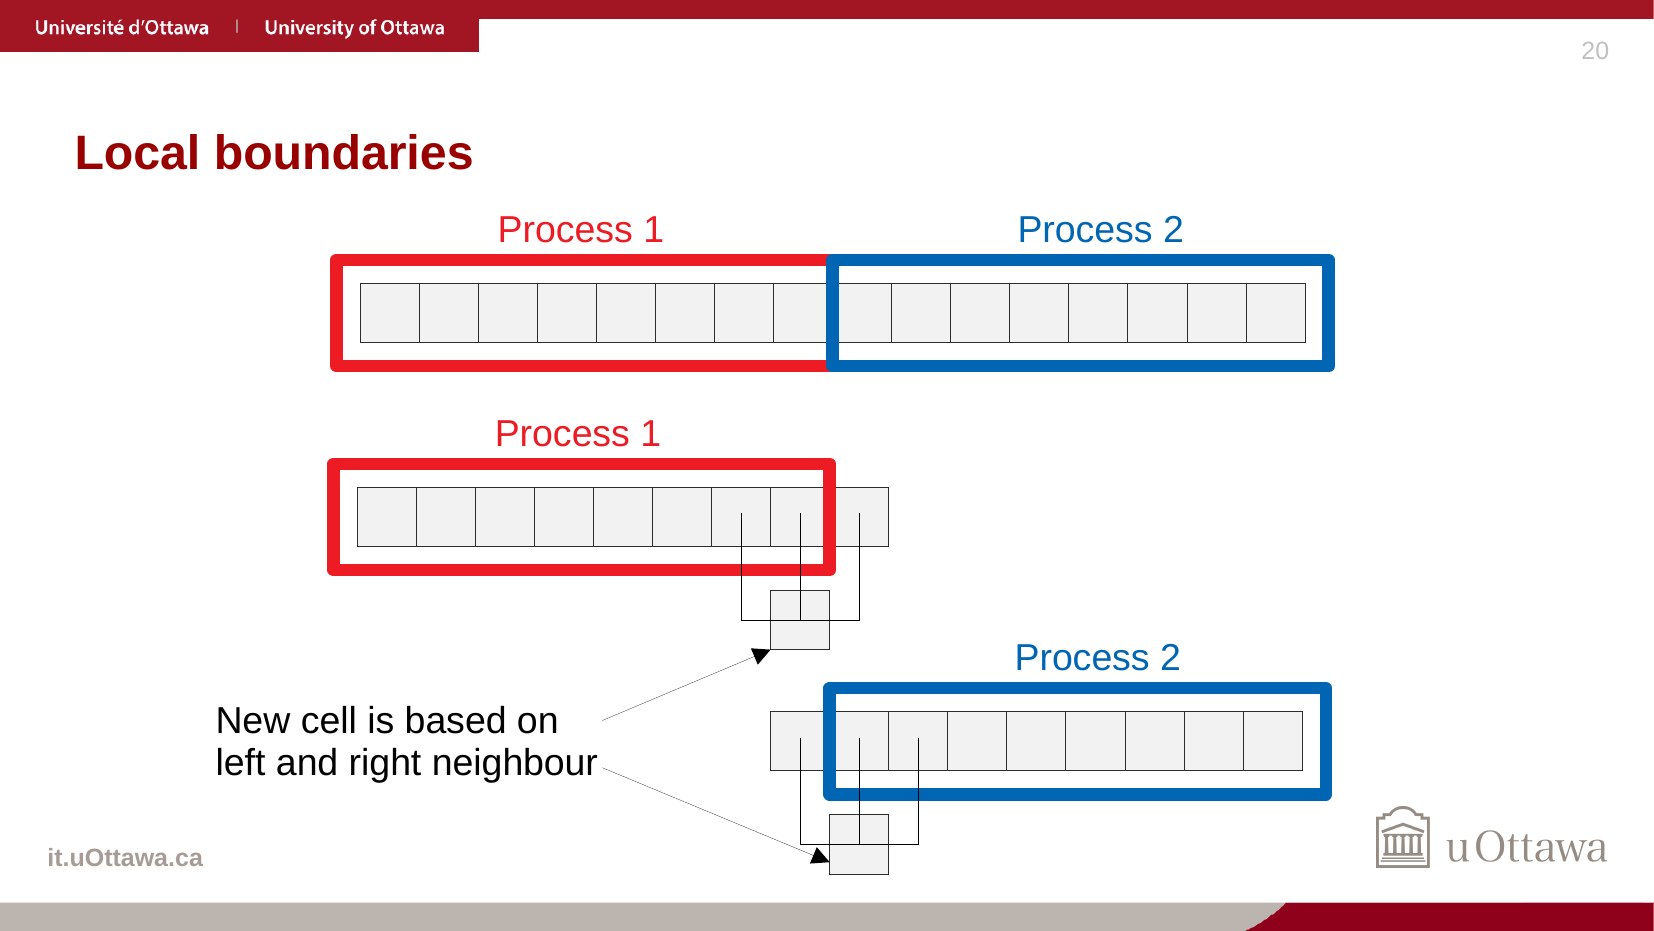

# Local boundaries
Process 1
Process 2
Process 1
Process 2
New cell is based on left and right neighbour